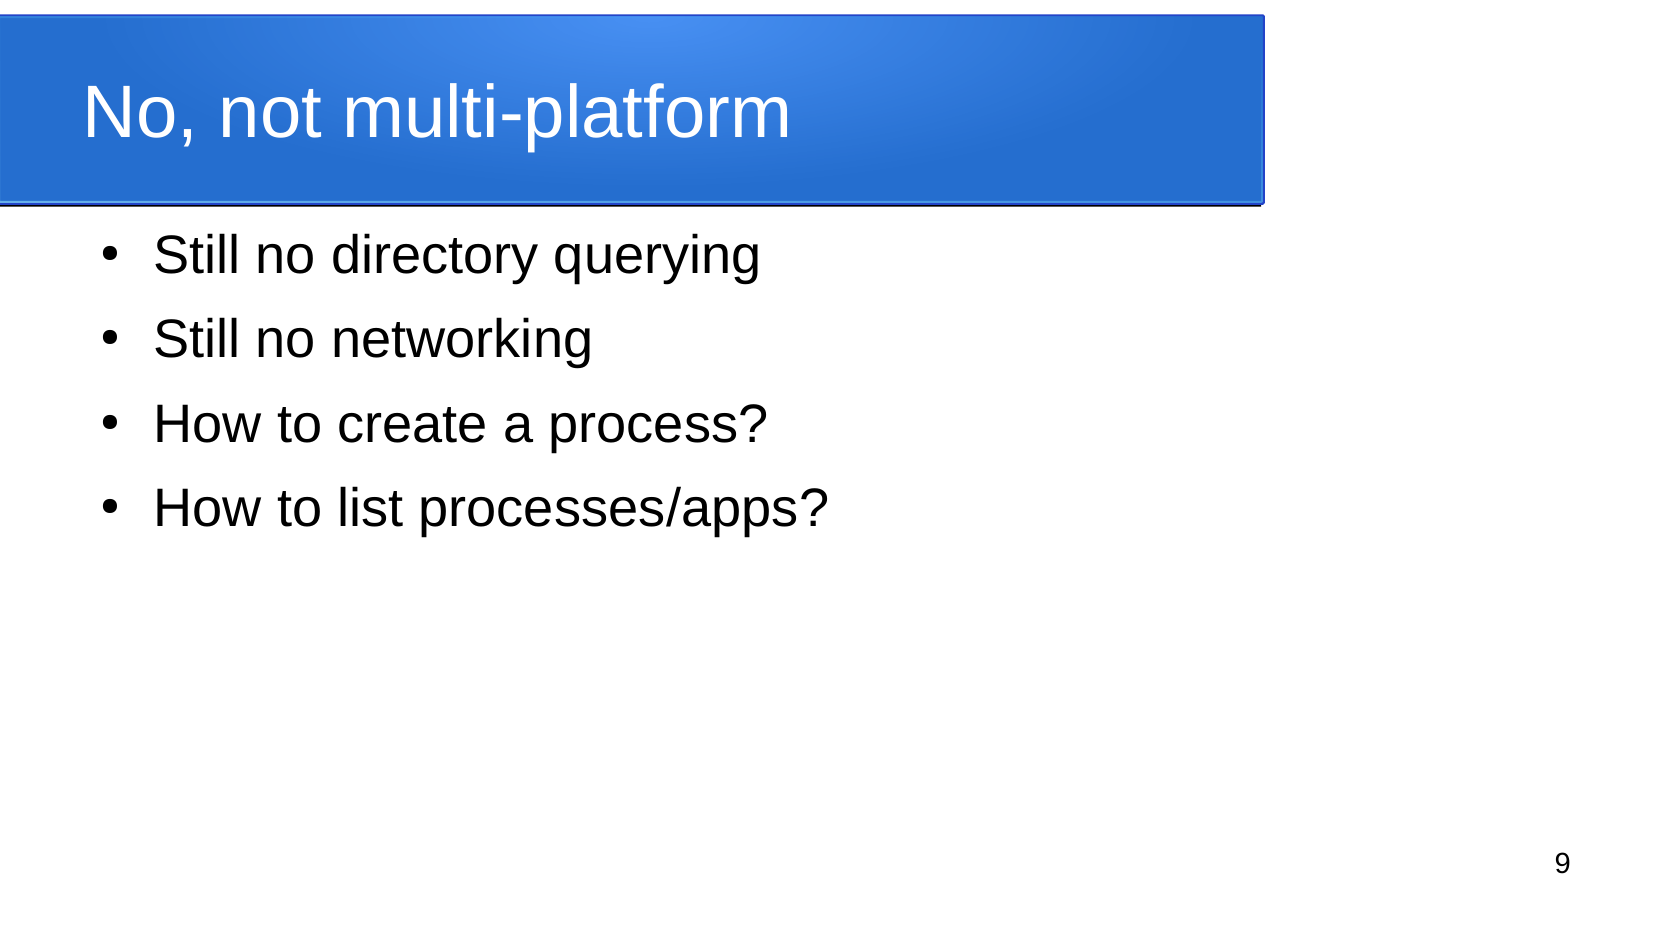

# No, not multi-platform
Still no directory querying
Still no networking
How to create a process?
How to list processes/apps?
9